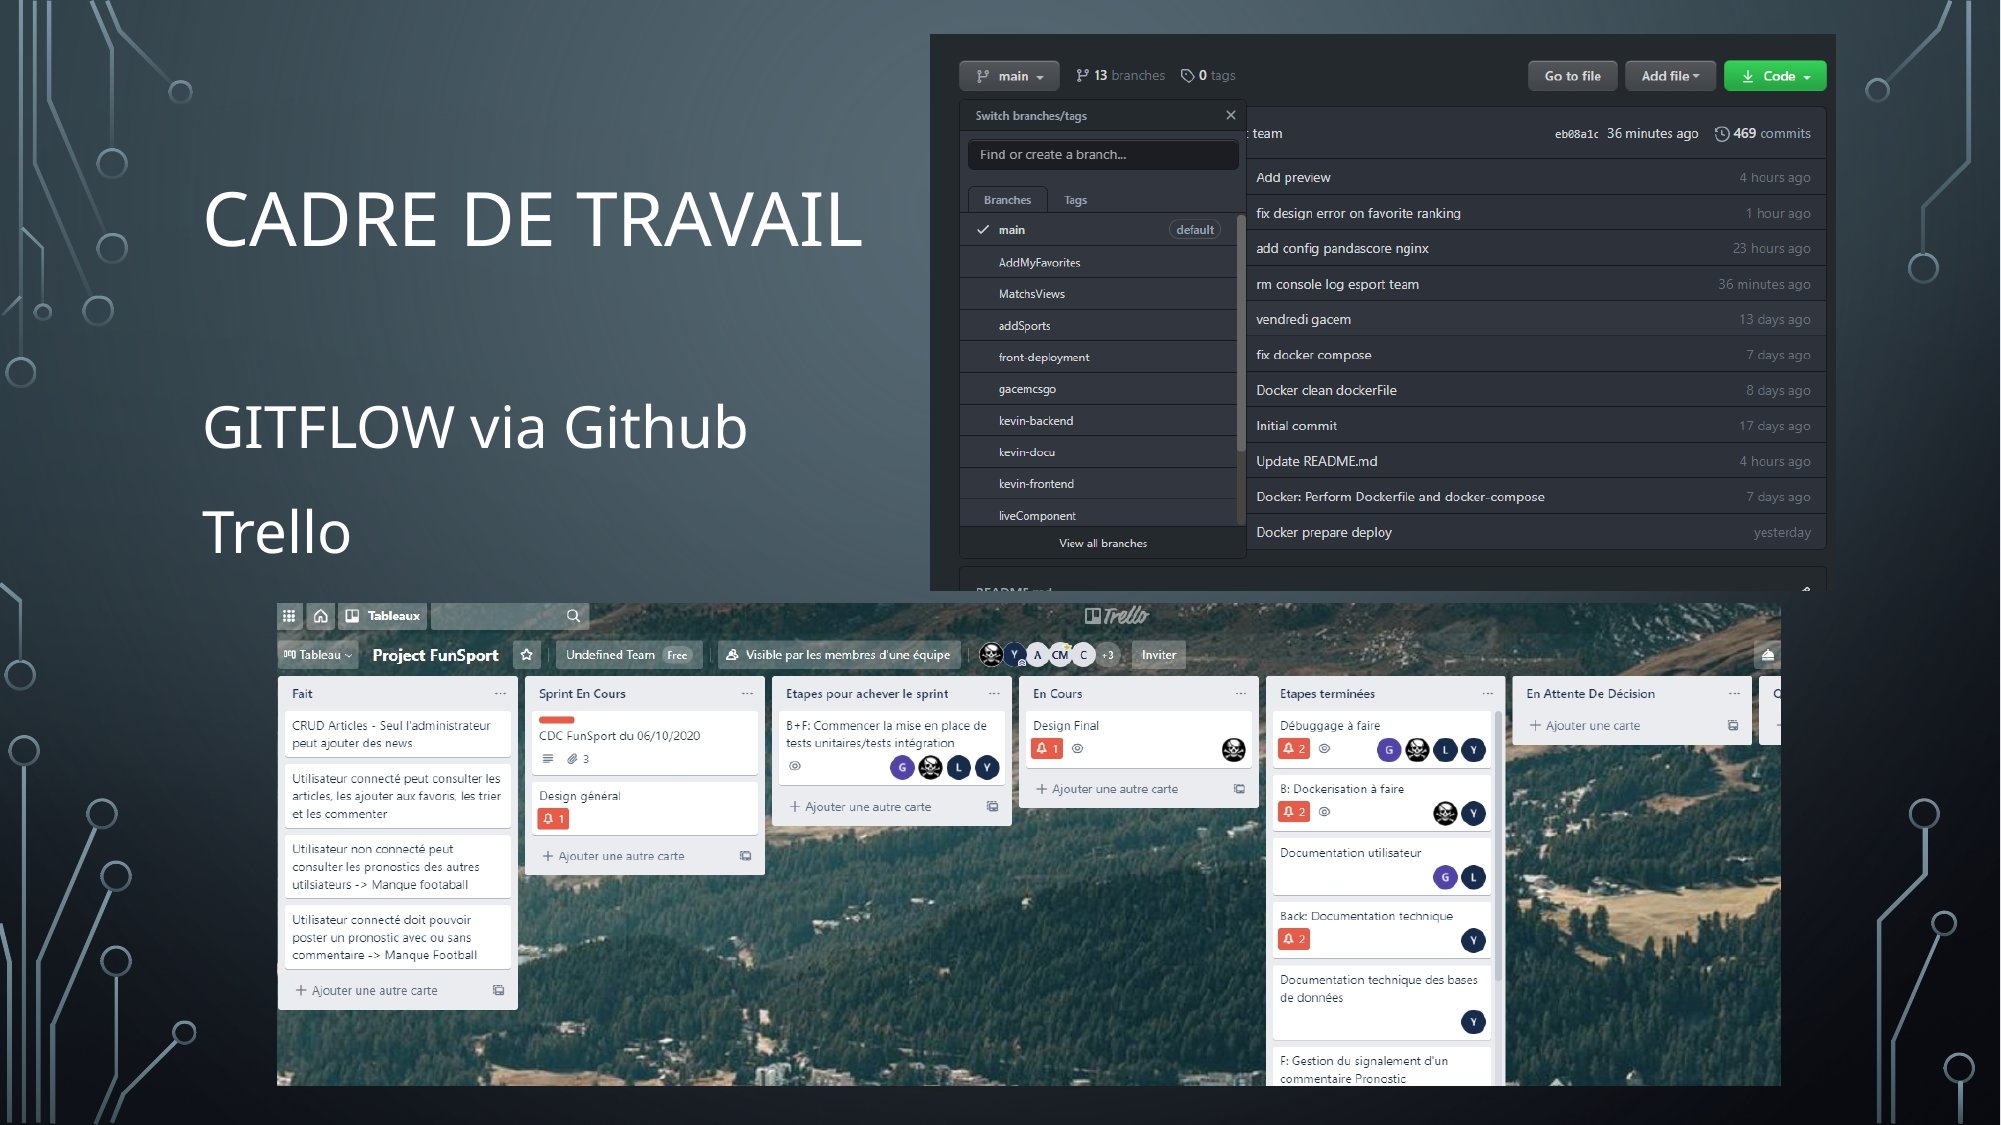

# Cadre de travail
GITFLOW via Github
Trello